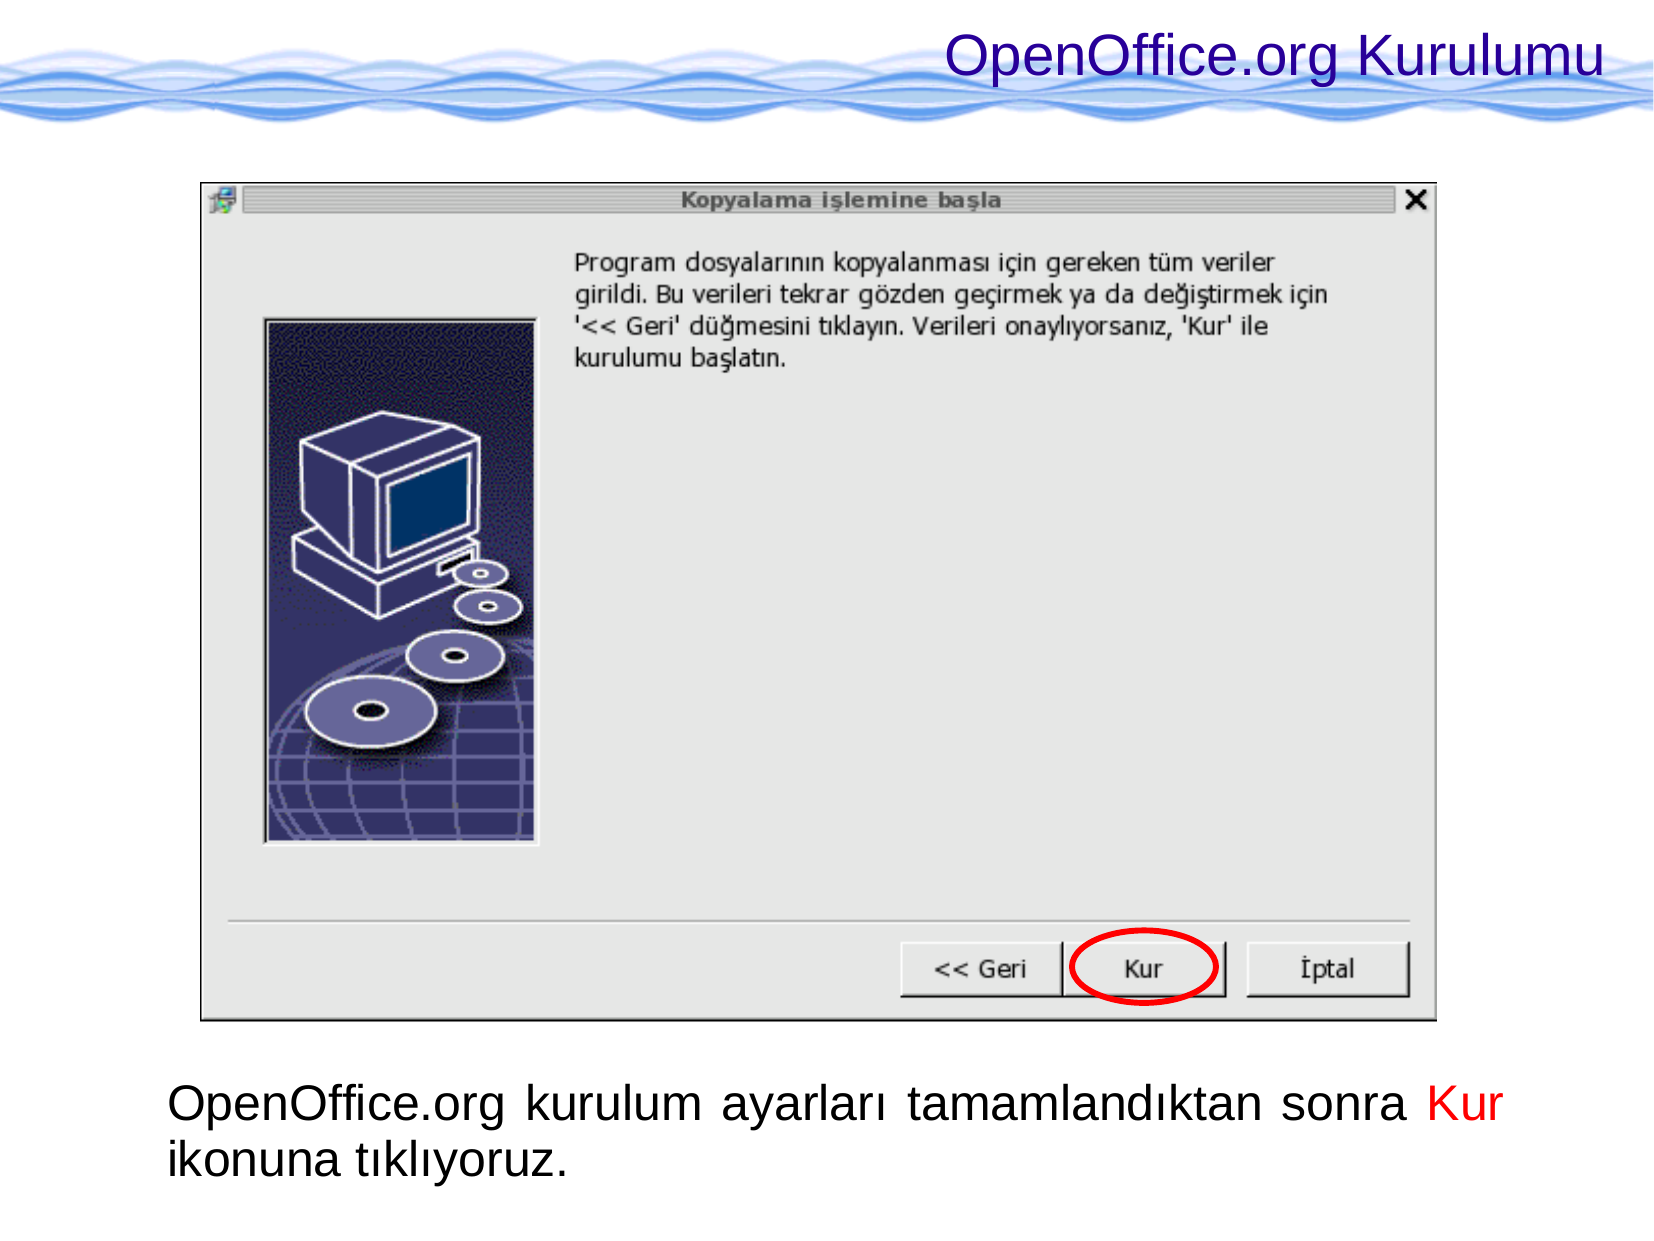

OpenOffice.org Kurulumu
OpenOffice.org kurulum ayarları tamamlandıktan sonra Kur ikonuna tıklıyoruz.